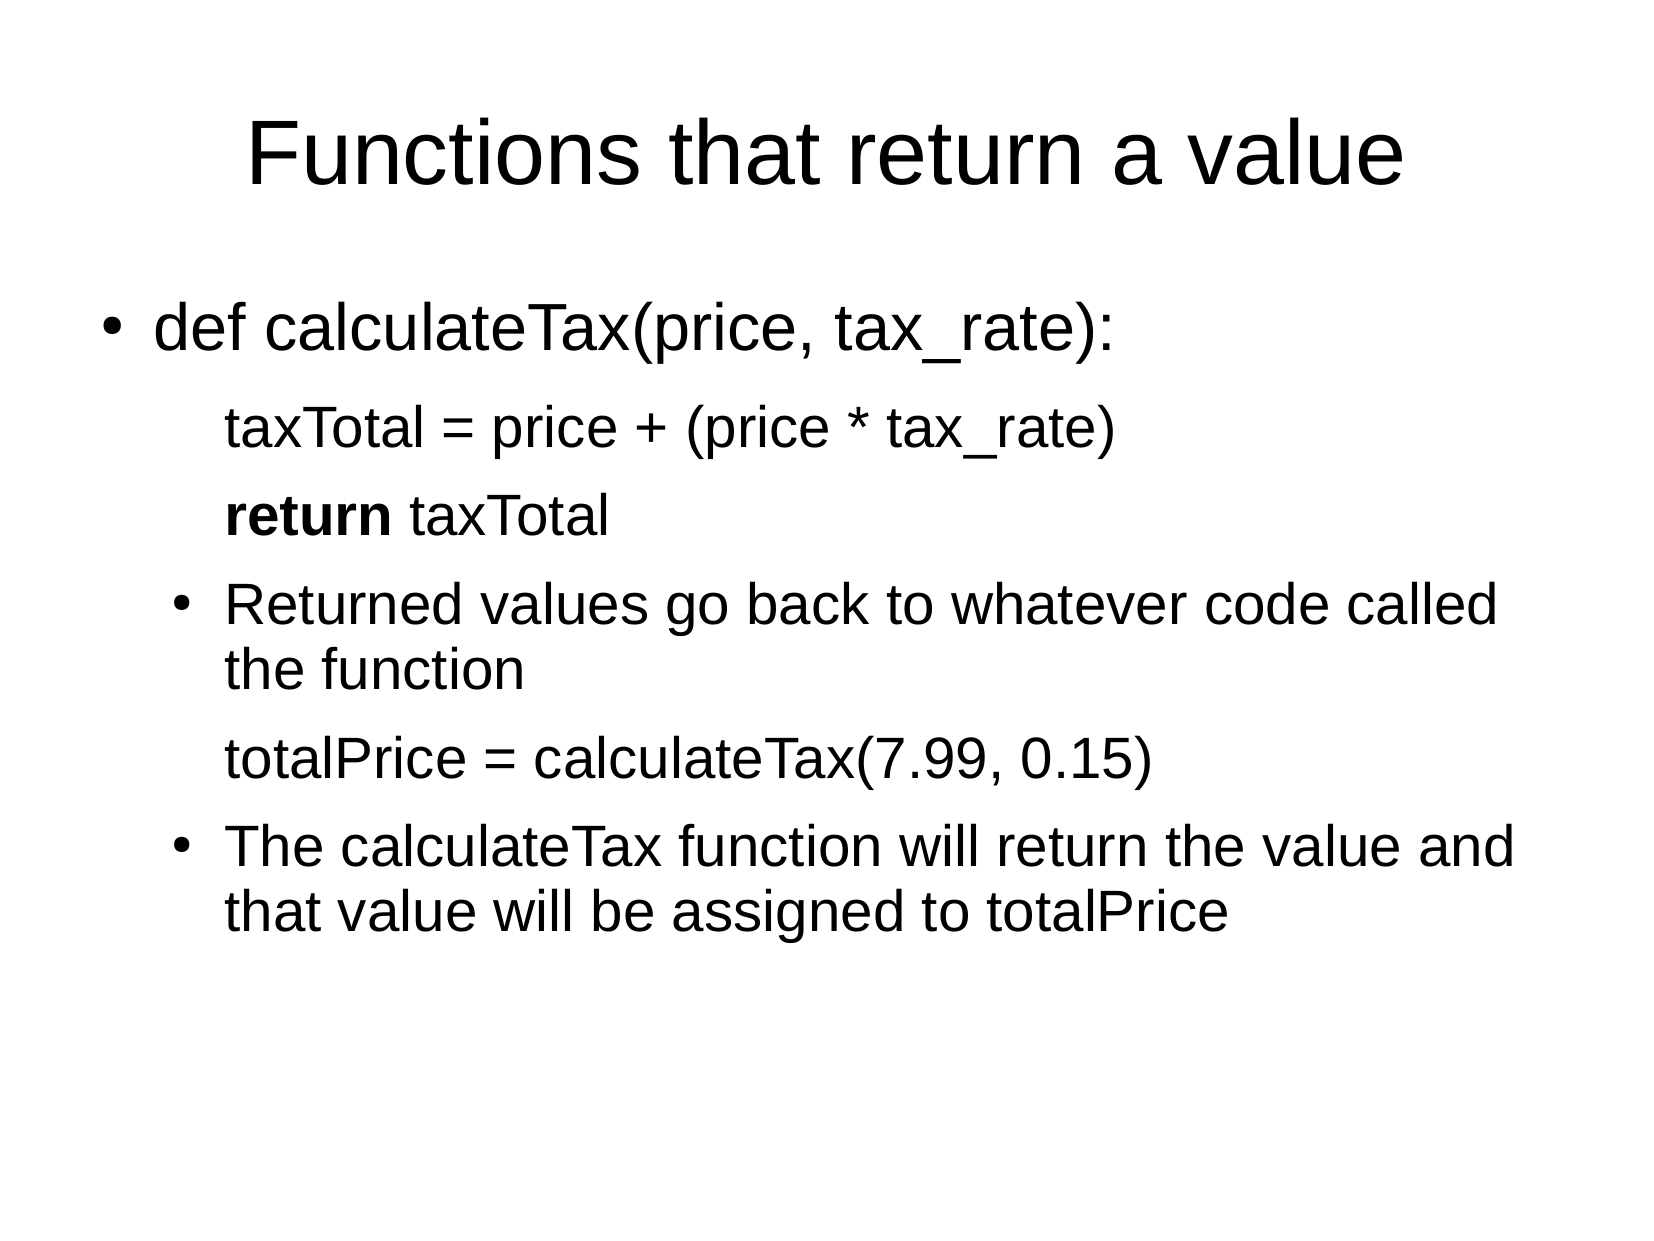

# Functions that return a value
def calculateTax(price, tax_rate):
taxTotal = price + (price * tax_rate)
return taxTotal
Returned values go back to whatever code called the function
totalPrice = calculateTax(7.99, 0.15)
The calculateTax function will return the value and that value will be assigned to totalPrice